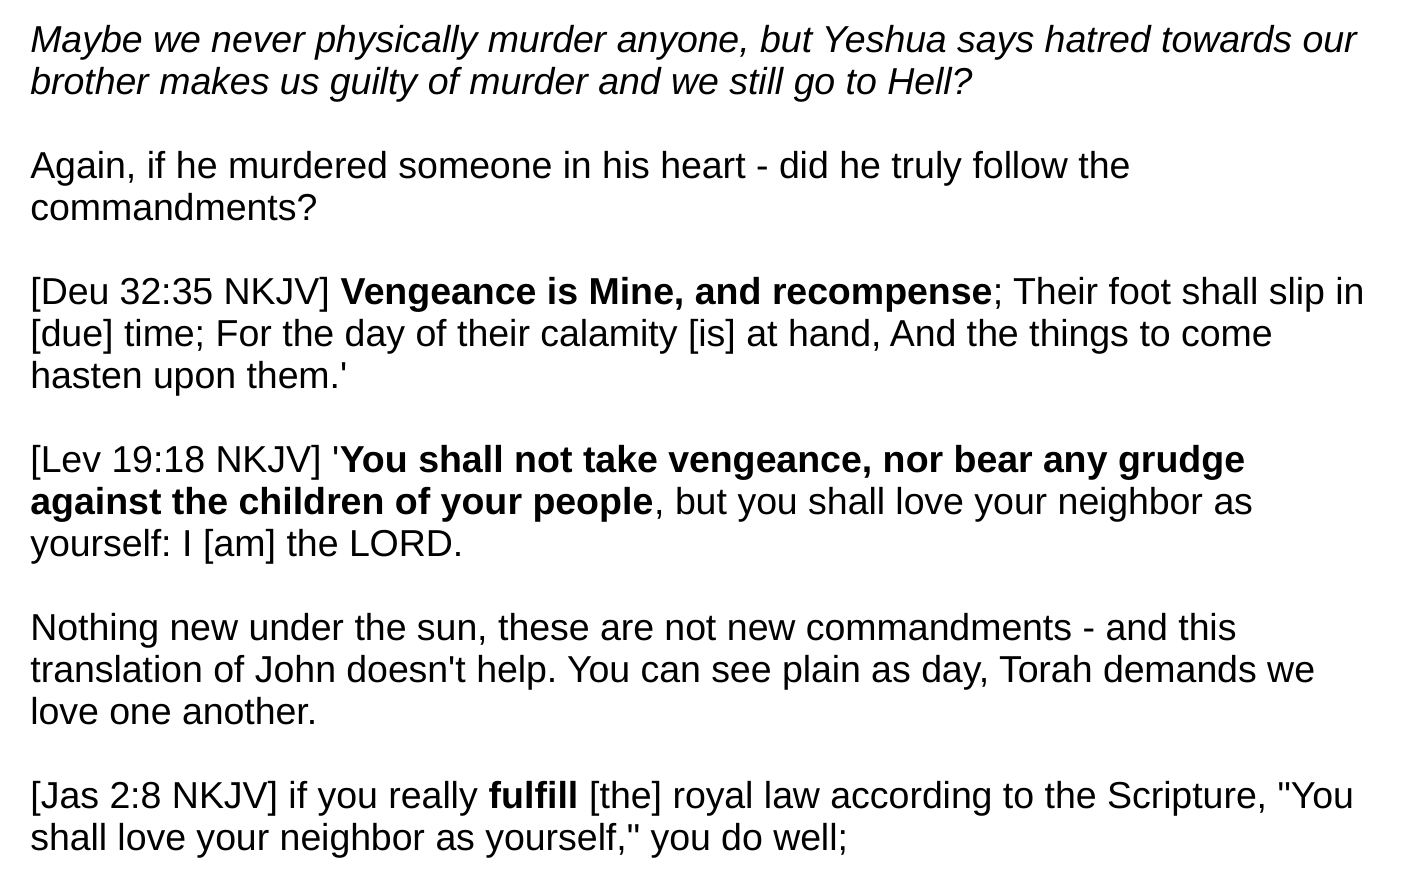

Maybe we never physically murder anyone, but Yeshua says hatred towards our brother makes us guilty of murder and we still go to Hell?
Again, if he murdered someone in his heart - did he truly follow the commandments?
[Deu 32:35 NKJV] Vengeance is Mine, and recompense; Their foot shall slip in [due] time; For the day of their calamity [is] at hand, And the things to come hasten upon them.'
[Lev 19:18 NKJV] 'You shall not take vengeance, nor bear any grudge against the children of your people, but you shall love your neighbor as yourself: I [am] the LORD.
Nothing new under the sun, these are not new commandments - and this translation of John doesn't help. You can see plain as day, Torah demands we love one another.
[Jas 2:8 NKJV] if you really fulfill [the] royal law according to the Scripture, "You shall love your neighbor as yourself," you do well;
fulfill means to complete - if you truly are performing the Torah command of "loving your neighbor as yourself", it means you will complete (DO as James said in the first chapter) ALL of the commands related to loving your neighbor as yourself. There's nothing in Torah that is against mankind. These are benevolent commands from our creator, how to love Yah, how to love ourselves, and how to love others.
Absolutely nothing in Torah is against us. This is Christian teaching that Torah is an unbearable burden and the only real way to "fulfill" it, is through faith in Jesus. David fulfilled it without faith in Jesus, as did Zechariah.
[Luk 1:6 NKJV] And they were both righteous before God, walking in all the commandments and ordinances of the Lord blameless.